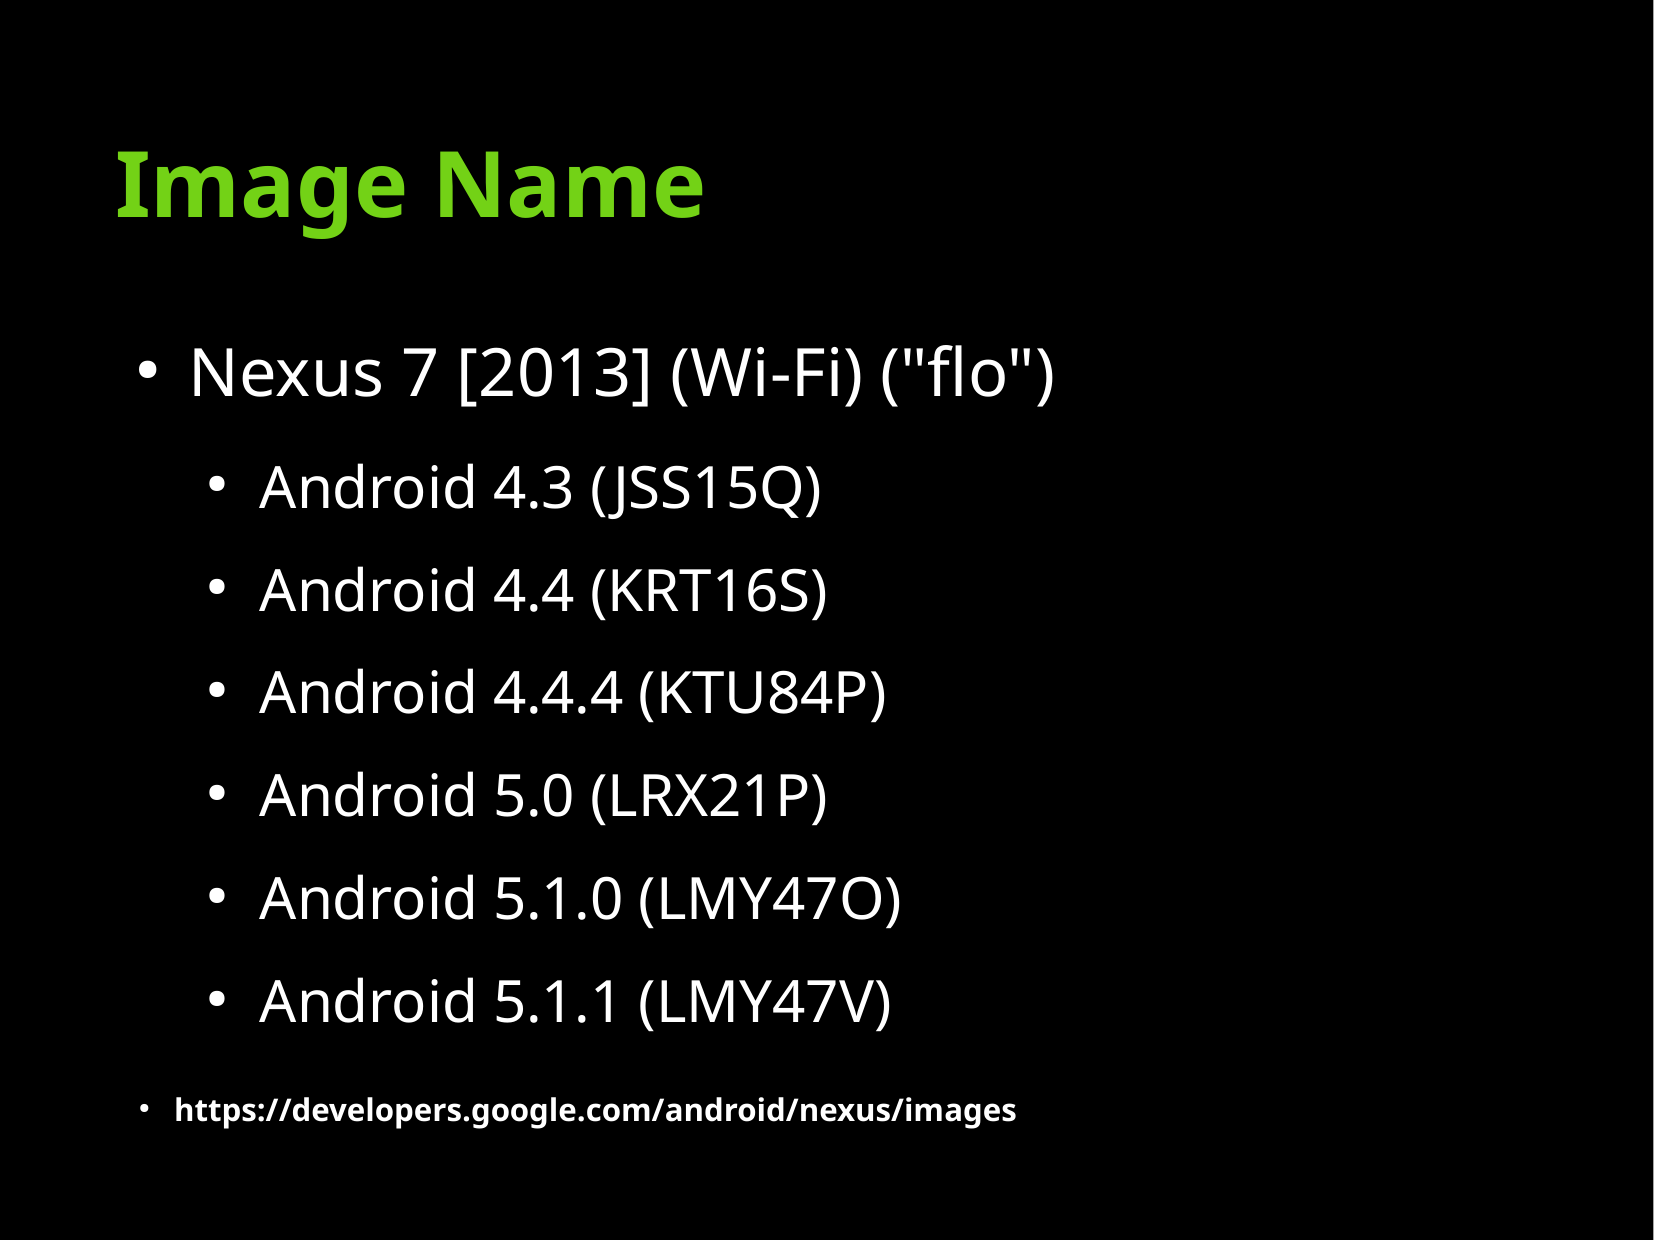

# Image Name
Nexus 7 [2013] (Wi-Fi) ("flo")
Android 4.3 (JSS15Q)
Android 4.4 (KRT16S)
Android 4.4.4 (KTU84P)
Android 5.0 (LRX21P)
Android 5.1.0 (LMY47O)
Android 5.1.1 (LMY47V)
https://developers.google.com/android/nexus/images